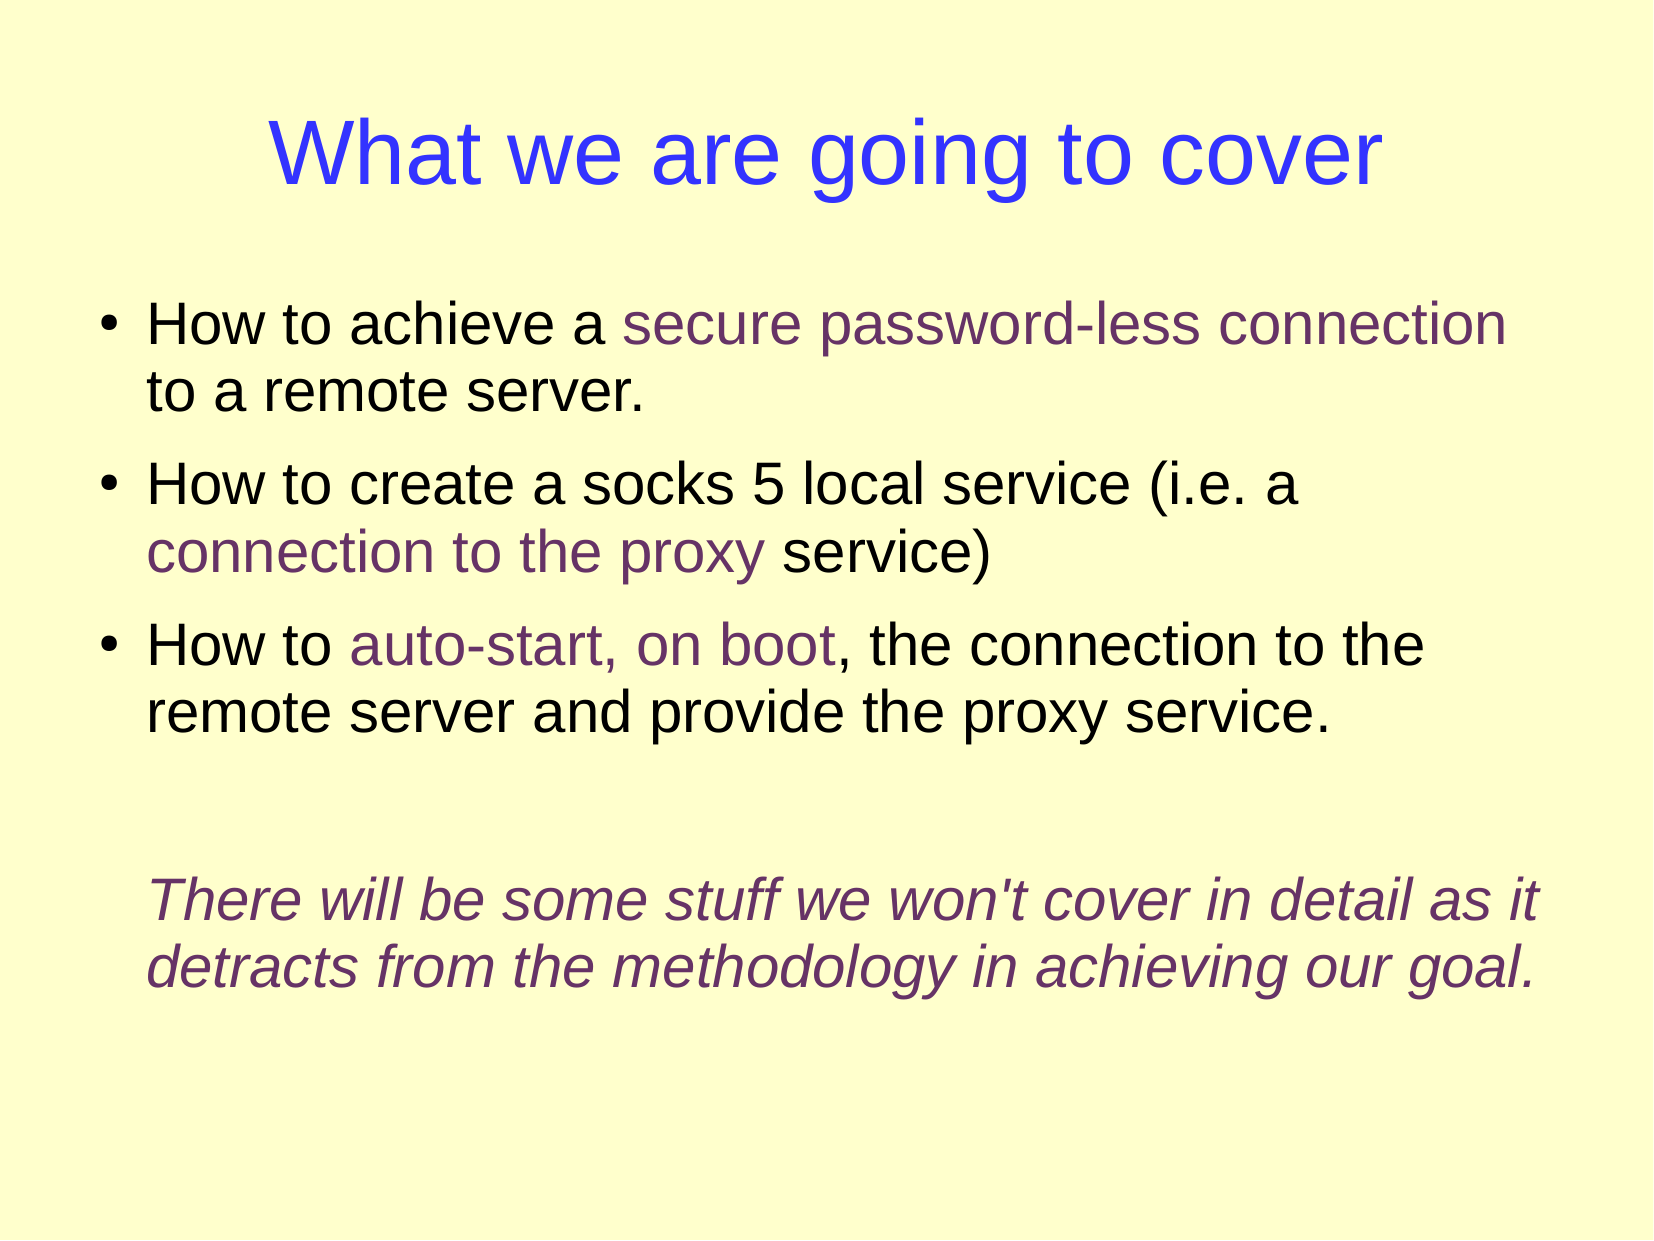

# What we are going to cover
How to achieve a secure password-less connection to a remote server.
How to create a socks 5 local service (i.e. a connection to the proxy service)
How to auto-start, on boot, the connection to the remote server and provide the proxy service.
There will be some stuff we won't cover in detail as it detracts from the methodology in achieving our goal.